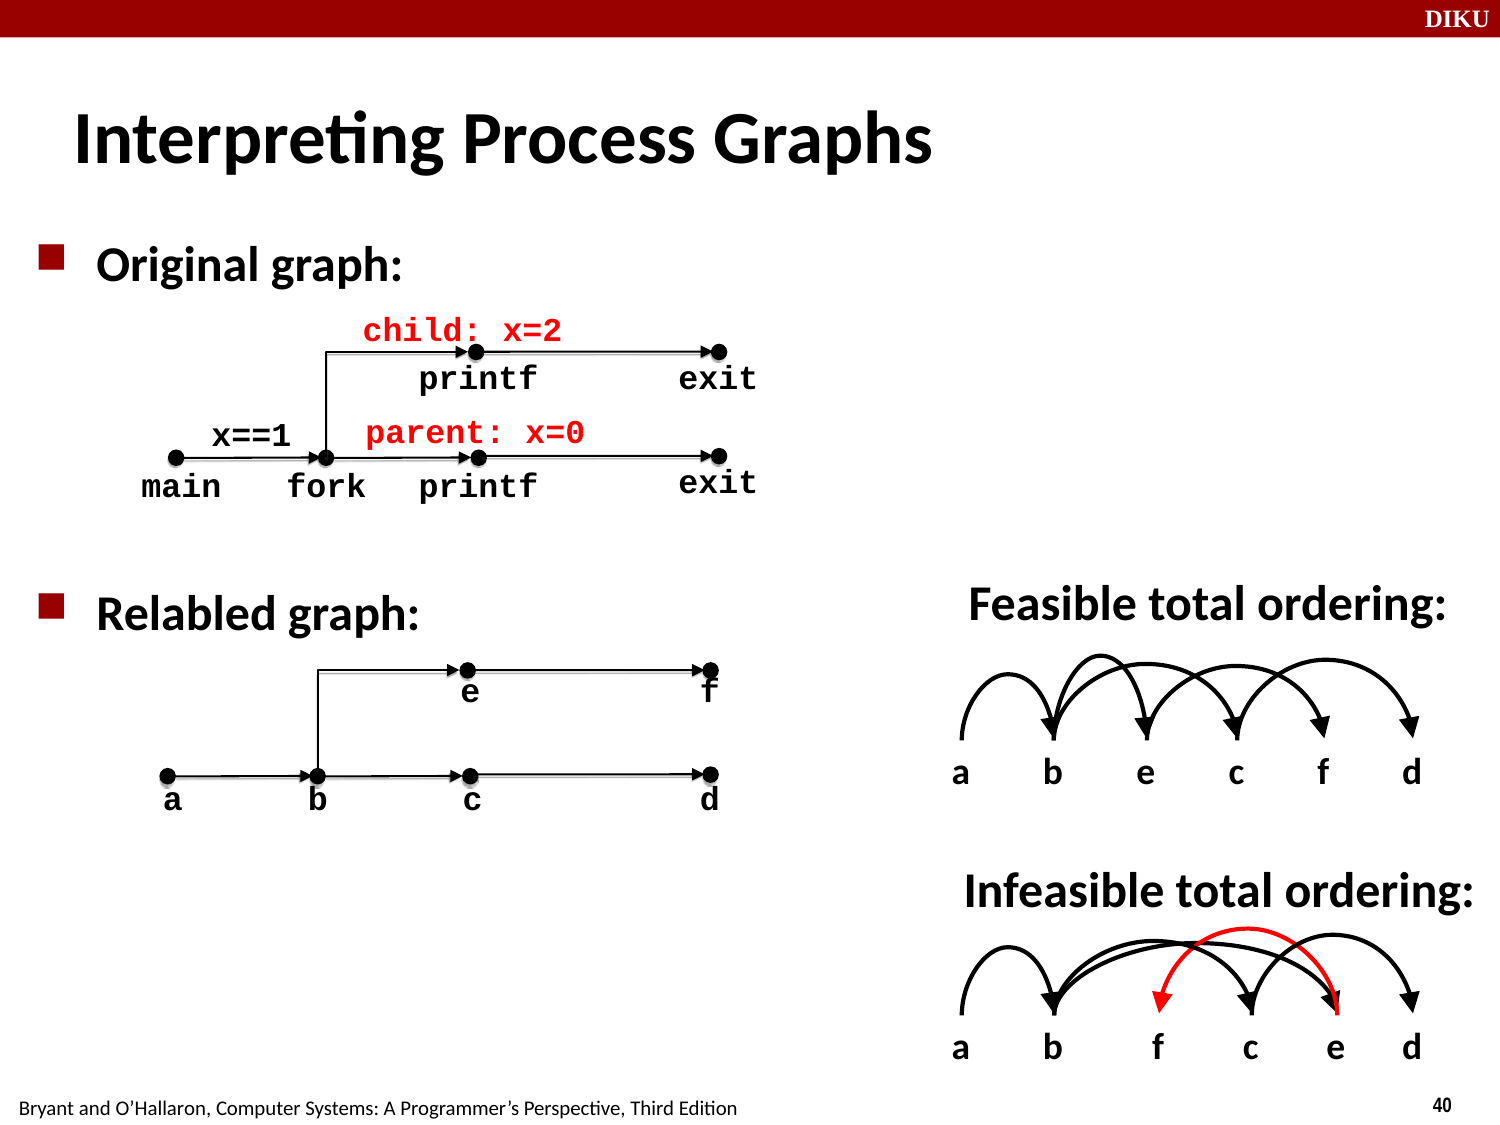

# Interpreting Process Graphs
Original graph:
Relabled graph:
child: x=2
printf
exit
parent: x=0
x==1
exit
main
fork
printf
Feasible total ordering:
a
b
e
c
f
d
e
f
a
b
c
d
Infeasible total ordering:
a
b
f
c
e
d